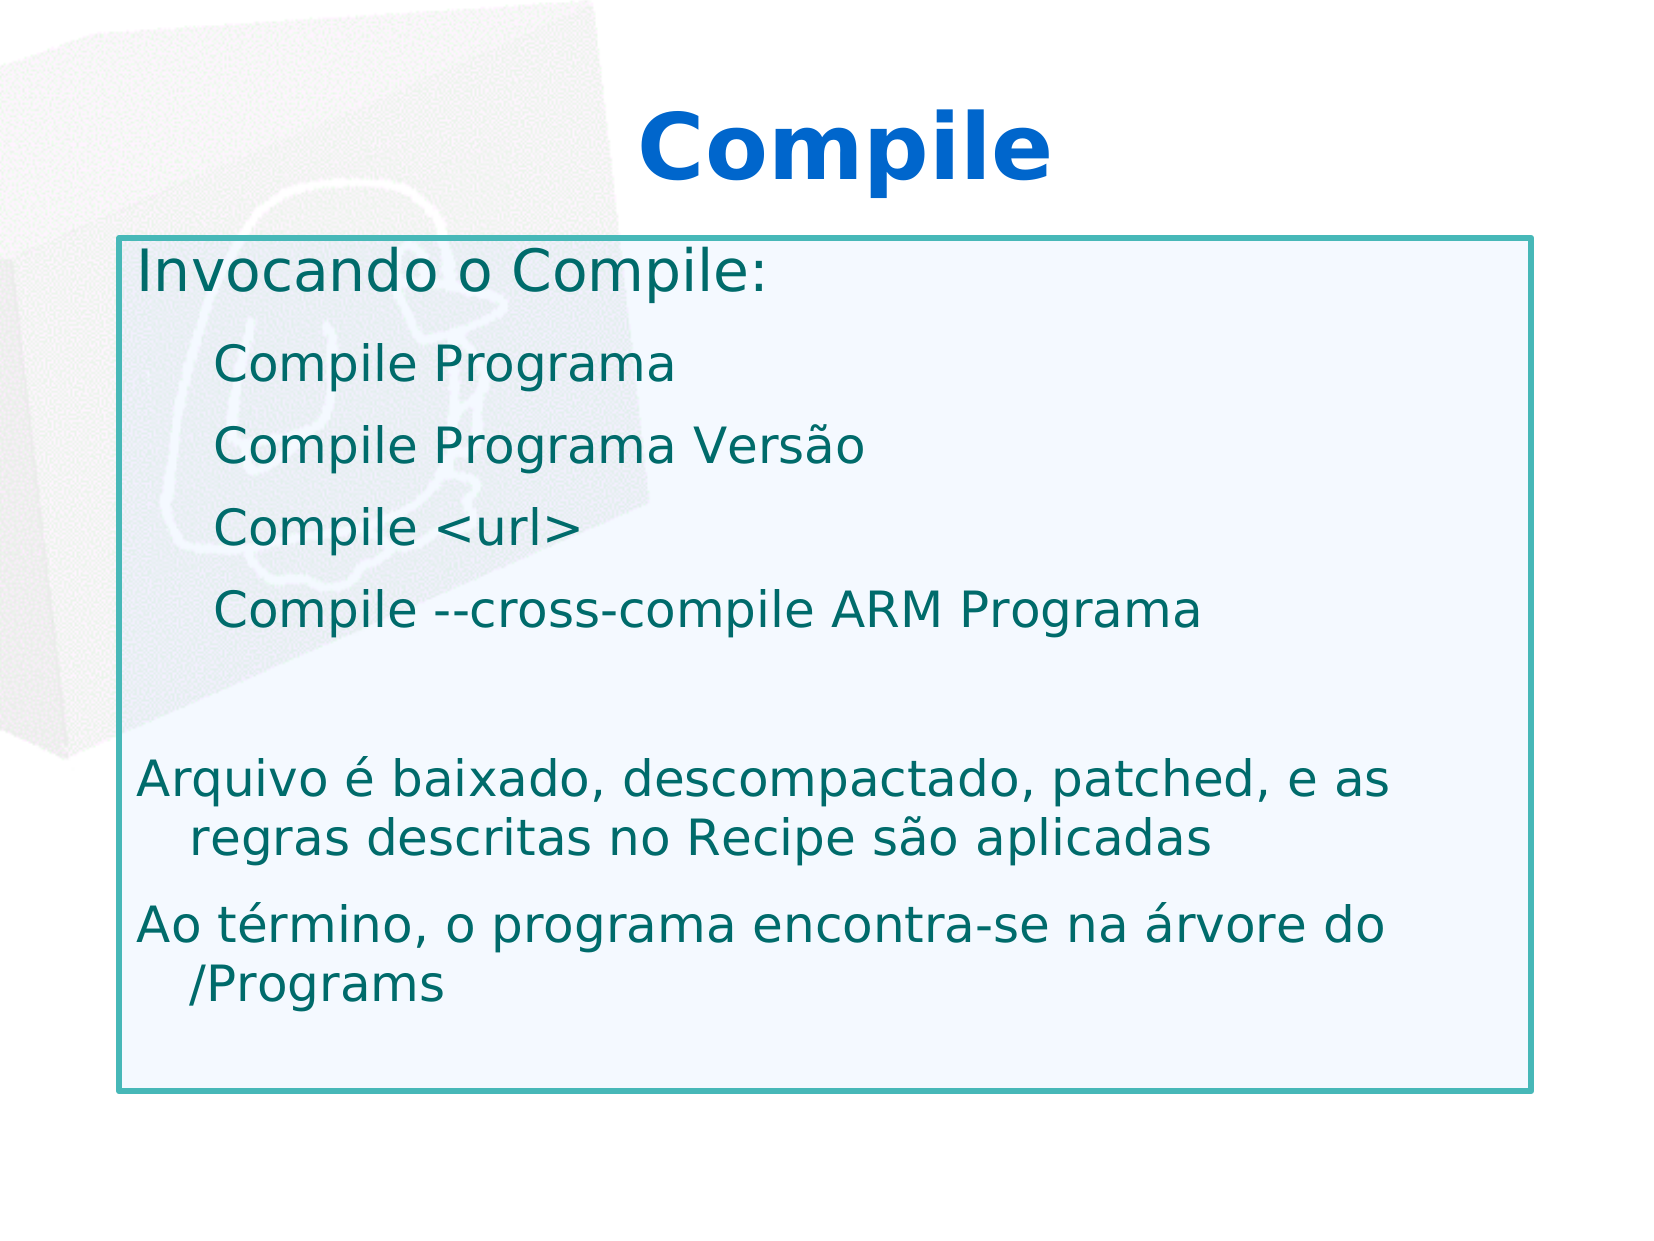

# Compile
Invocando o Compile:
Compile Programa
Compile Programa Versão
Compile <url>
Compile --cross-compile ARM Programa
Arquivo é baixado, descompactado, patched, e as regras descritas no Recipe são aplicadas
Ao término, o programa encontra-se na árvore do /Programs